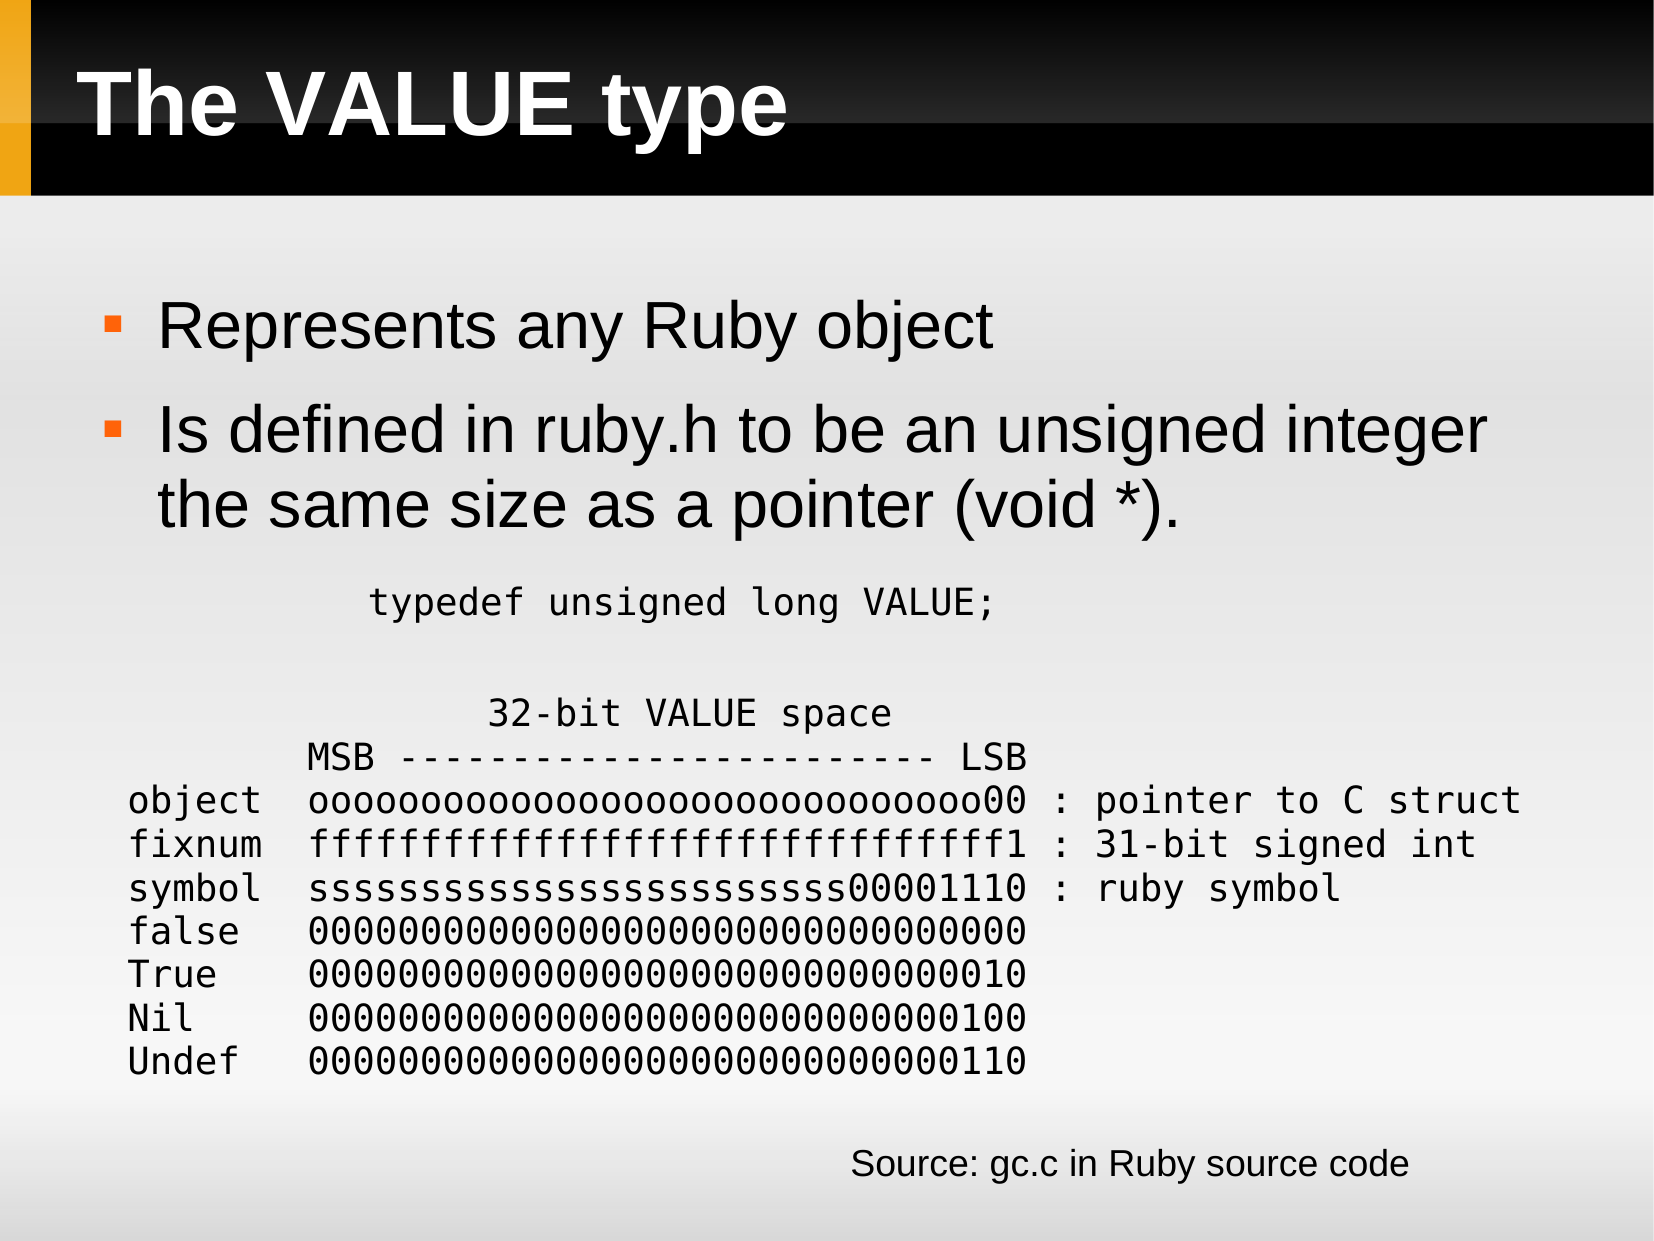

# The VALUE type
Represents any Ruby object
Is defined in ruby.h to be an unsigned integer the same size as a pointer (void *).
typedef unsigned long VALUE;
 32-bit VALUE space
 MSB ------------------------ LSB
object oooooooooooooooooooooooooooooo00 : pointer to C struct
fixnum fffffffffffffffffffffffffffffff1 : 31-bit signed int
symbol ssssssssssssssssssssssss00001110 : ruby symbol
false 00000000000000000000000000000000
True 00000000000000000000000000000010
Nil 00000000000000000000000000000100
Undef 00000000000000000000000000000110
Source: gc.c in Ruby source code